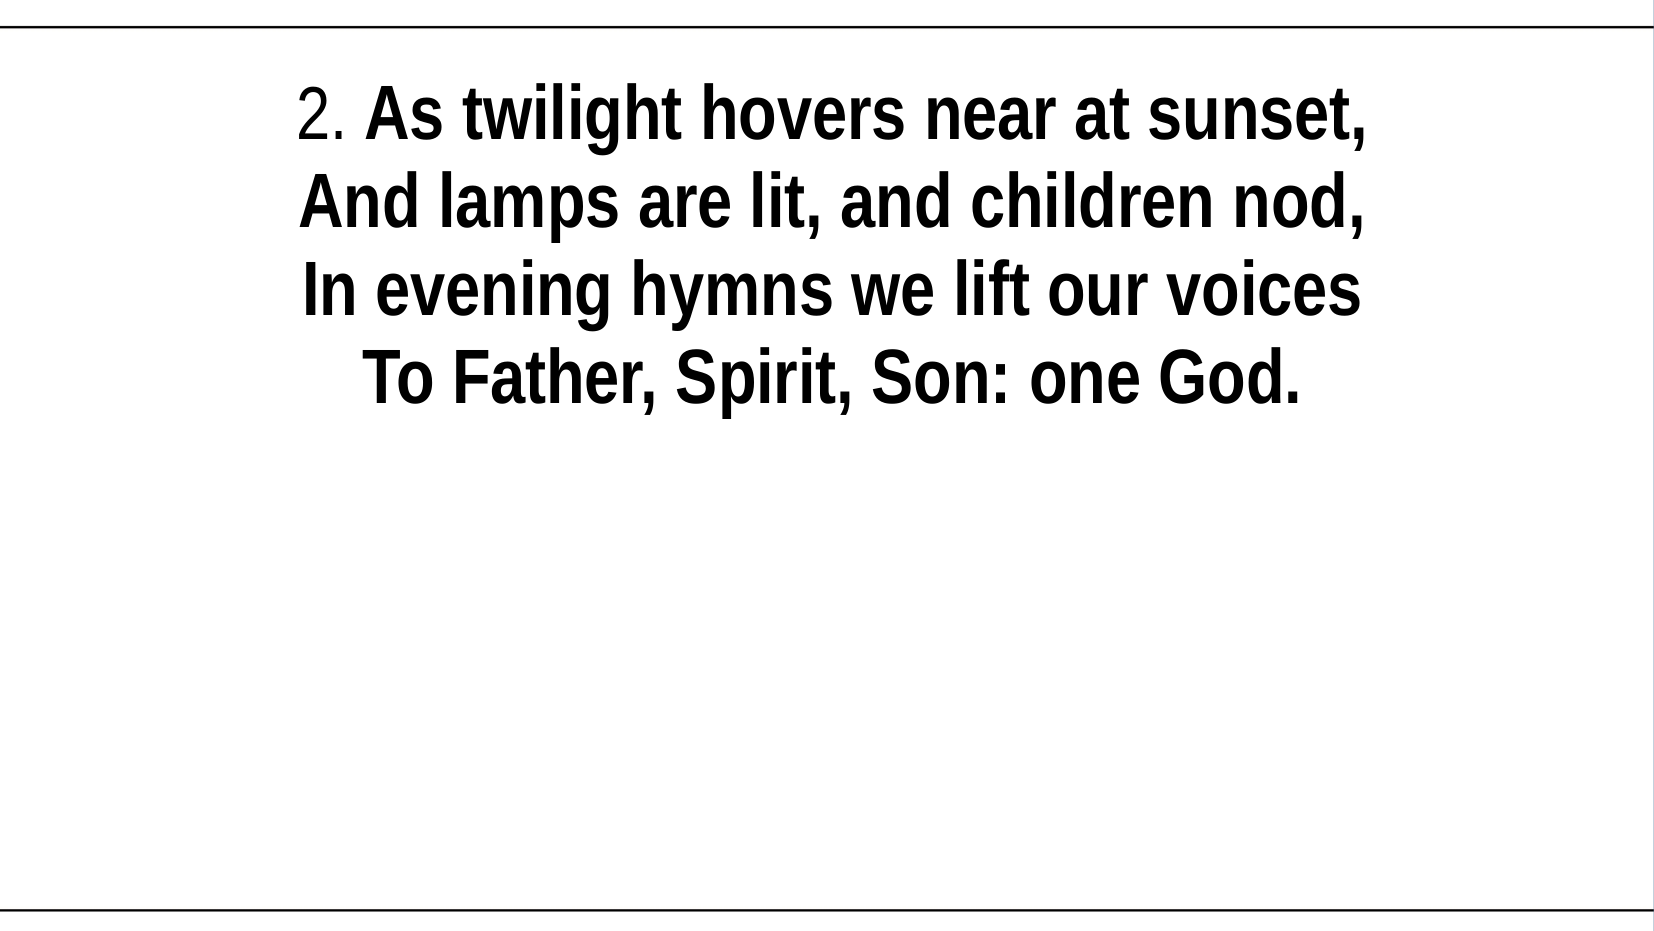

2. As twilight hovers near at sunset,
And lamps are lit, and children nod,
In evening hymns we lift our voices
To Father, Spirit, Son: one God.